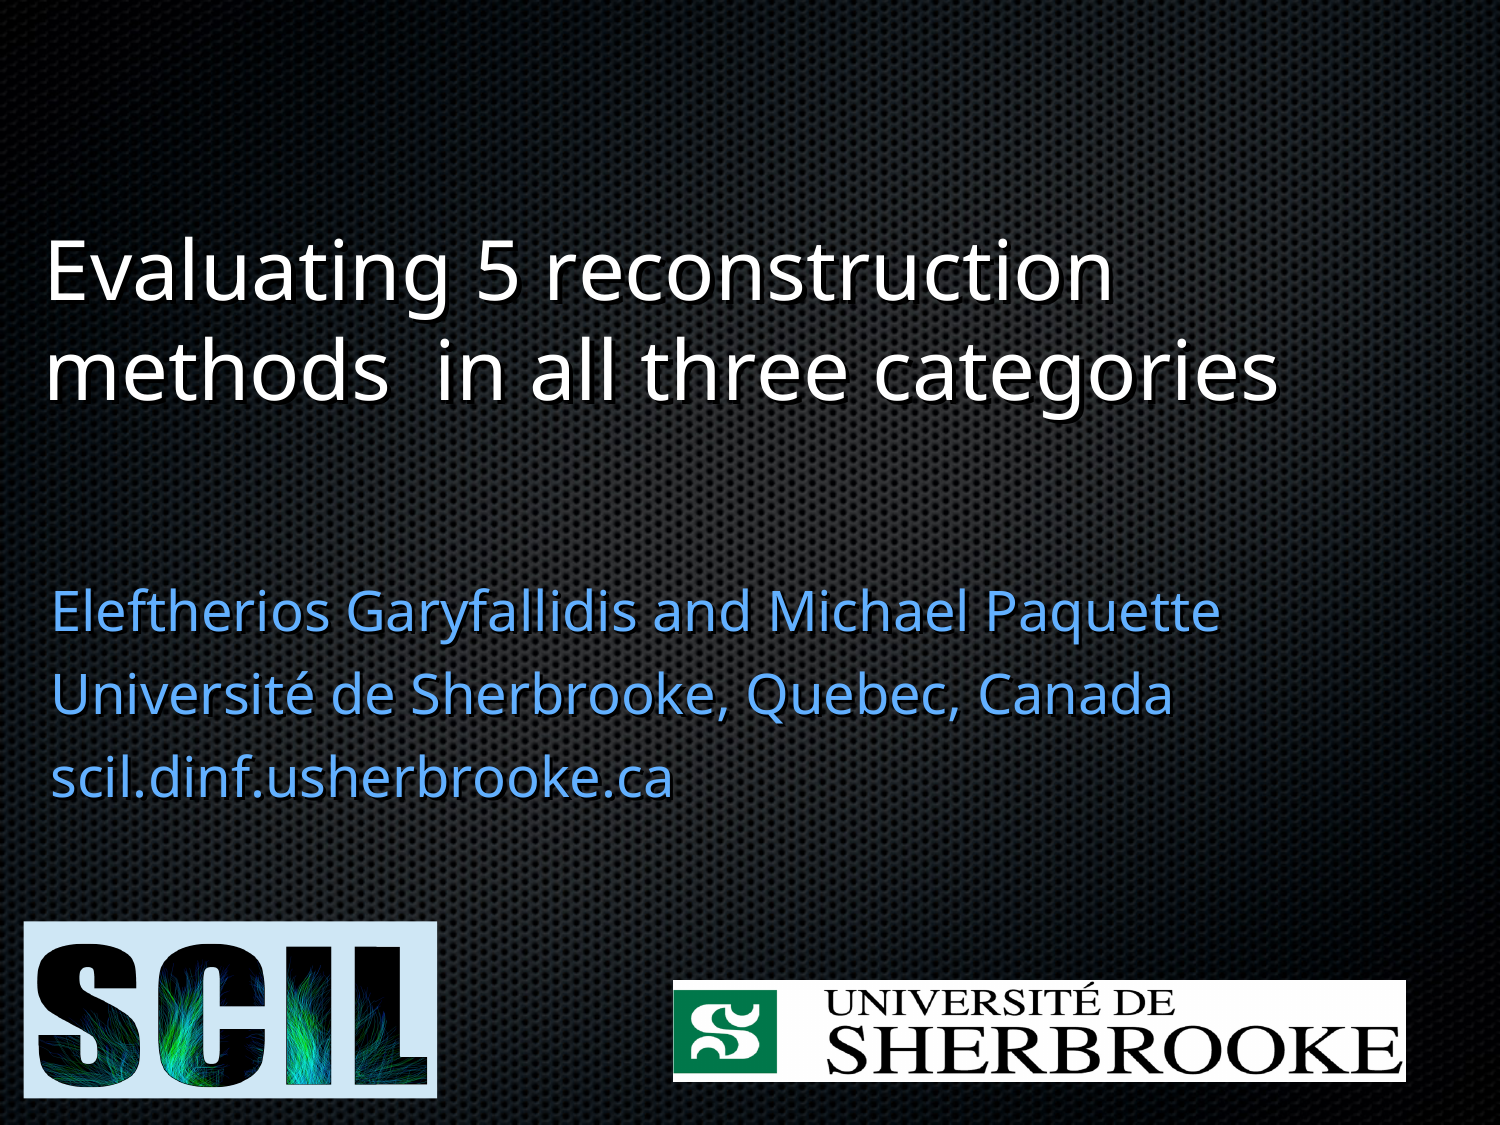

# Evaluating 5 reconstruction methods in all three categories
Eleftherios Garyfallidis and Michael Paquette
Université de Sherbrooke, Quebec, Canada
scil.dinf.usherbrooke.ca